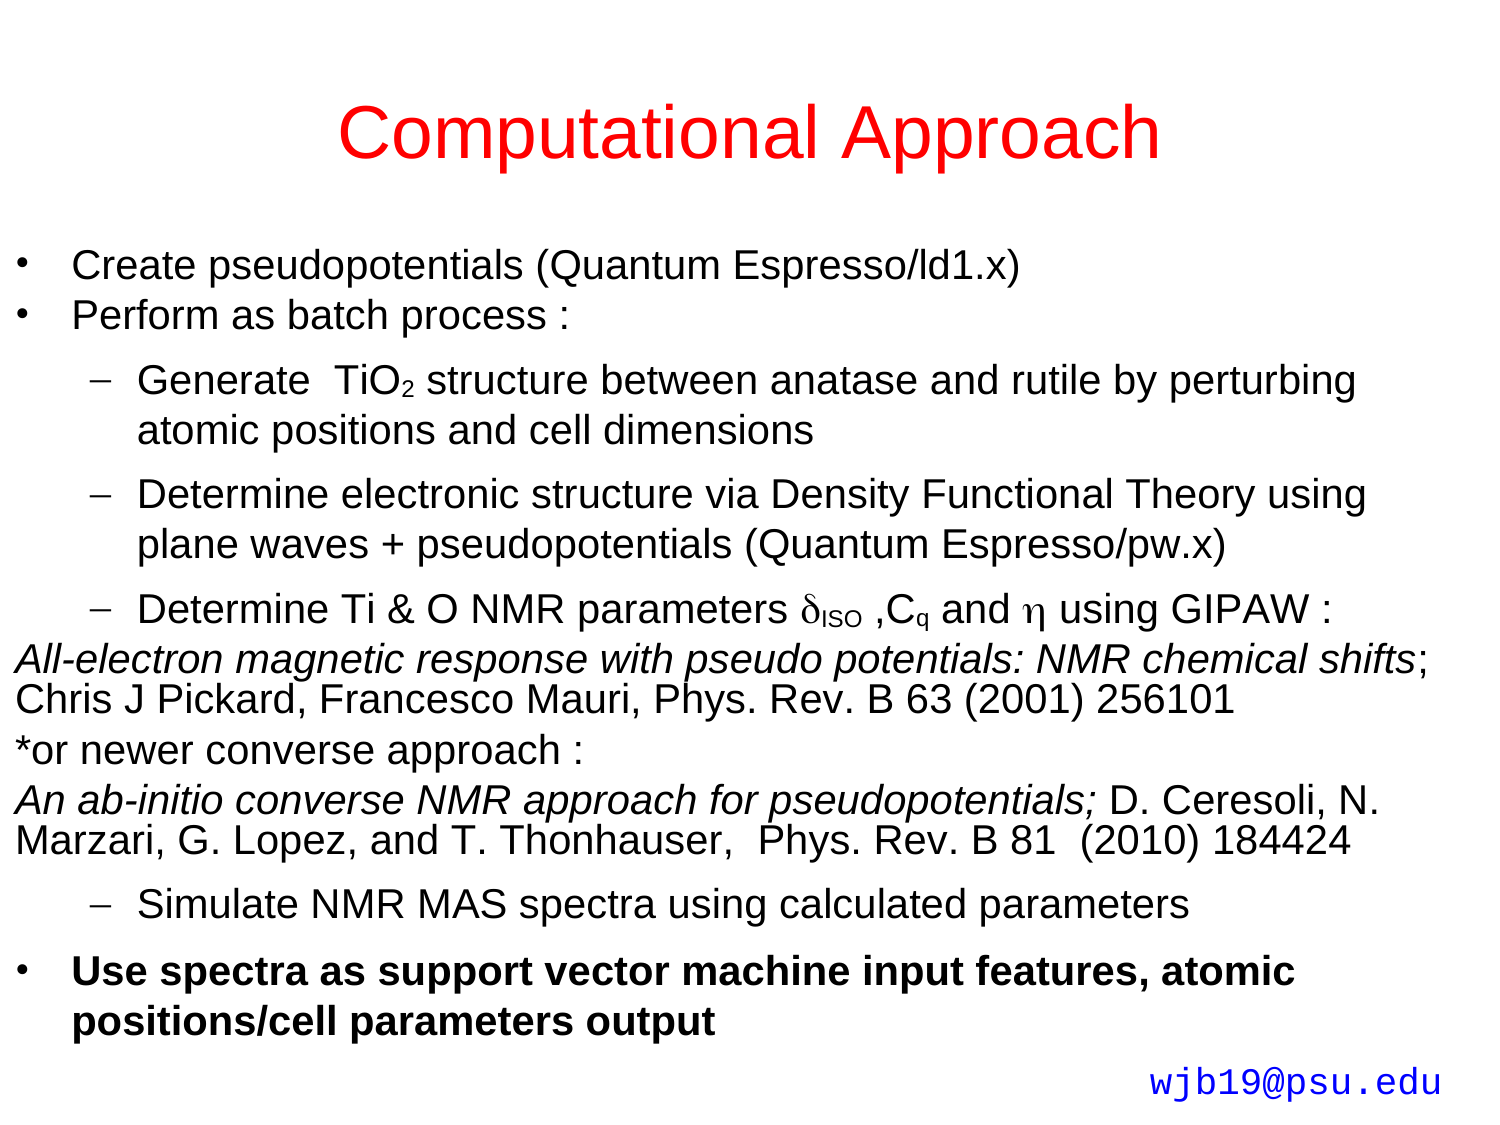

# Computational Approach
Create pseudopotentials (Quantum Espresso/ld1.x)
Perform as batch process :
Generate TiO2 structure between anatase and rutile by perturbing atomic positions and cell dimensions
Determine electronic structure via Density Functional Theory using plane waves + pseudopotentials (Quantum Espresso/pw.x)
Determine Ti & O NMR parameters dISO ,Cq and h using GIPAW :
All-electron magnetic response with pseudo potentials: NMR chemical shifts; Chris J Pickard, Francesco Mauri, Phys. Rev. B 63 (2001) 256101
*or newer converse approach :
An ab-initio converse NMR approach for pseudopotentials; D. Ceresoli, N. Marzari, G. Lopez, and T. Thonhauser, Phys. Rev. B 81 (2010) 184424
Simulate NMR MAS spectra using calculated parameters
Use spectra as support vector machine input features, atomic positions/cell parameters output
wjb19@psu.edu